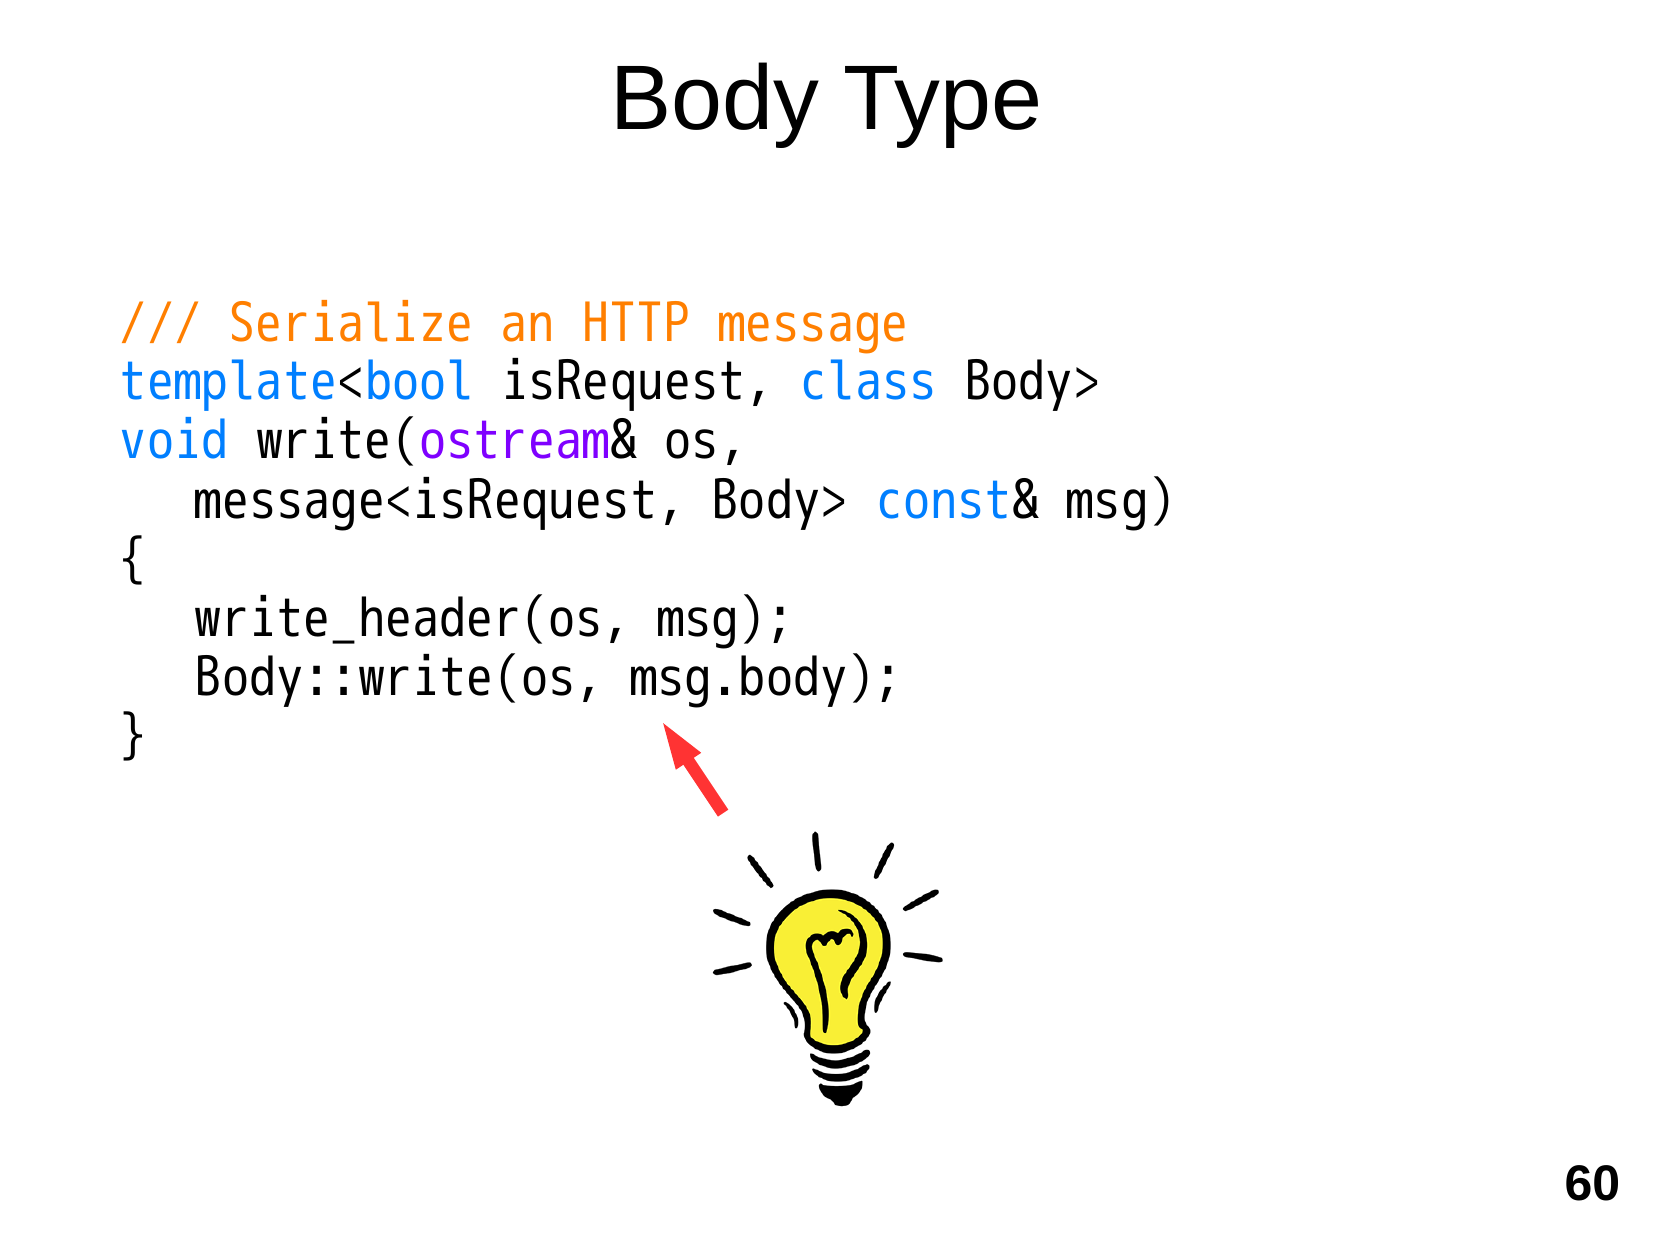

# Body Type
/// Serialize an HTTP message
template<bool isRequest, class Body>
void write(ostream& os,
	message<isRequest, Body> const& msg)
{
	write_header(os, msg);
	Body::write(os, msg.body);
}
60